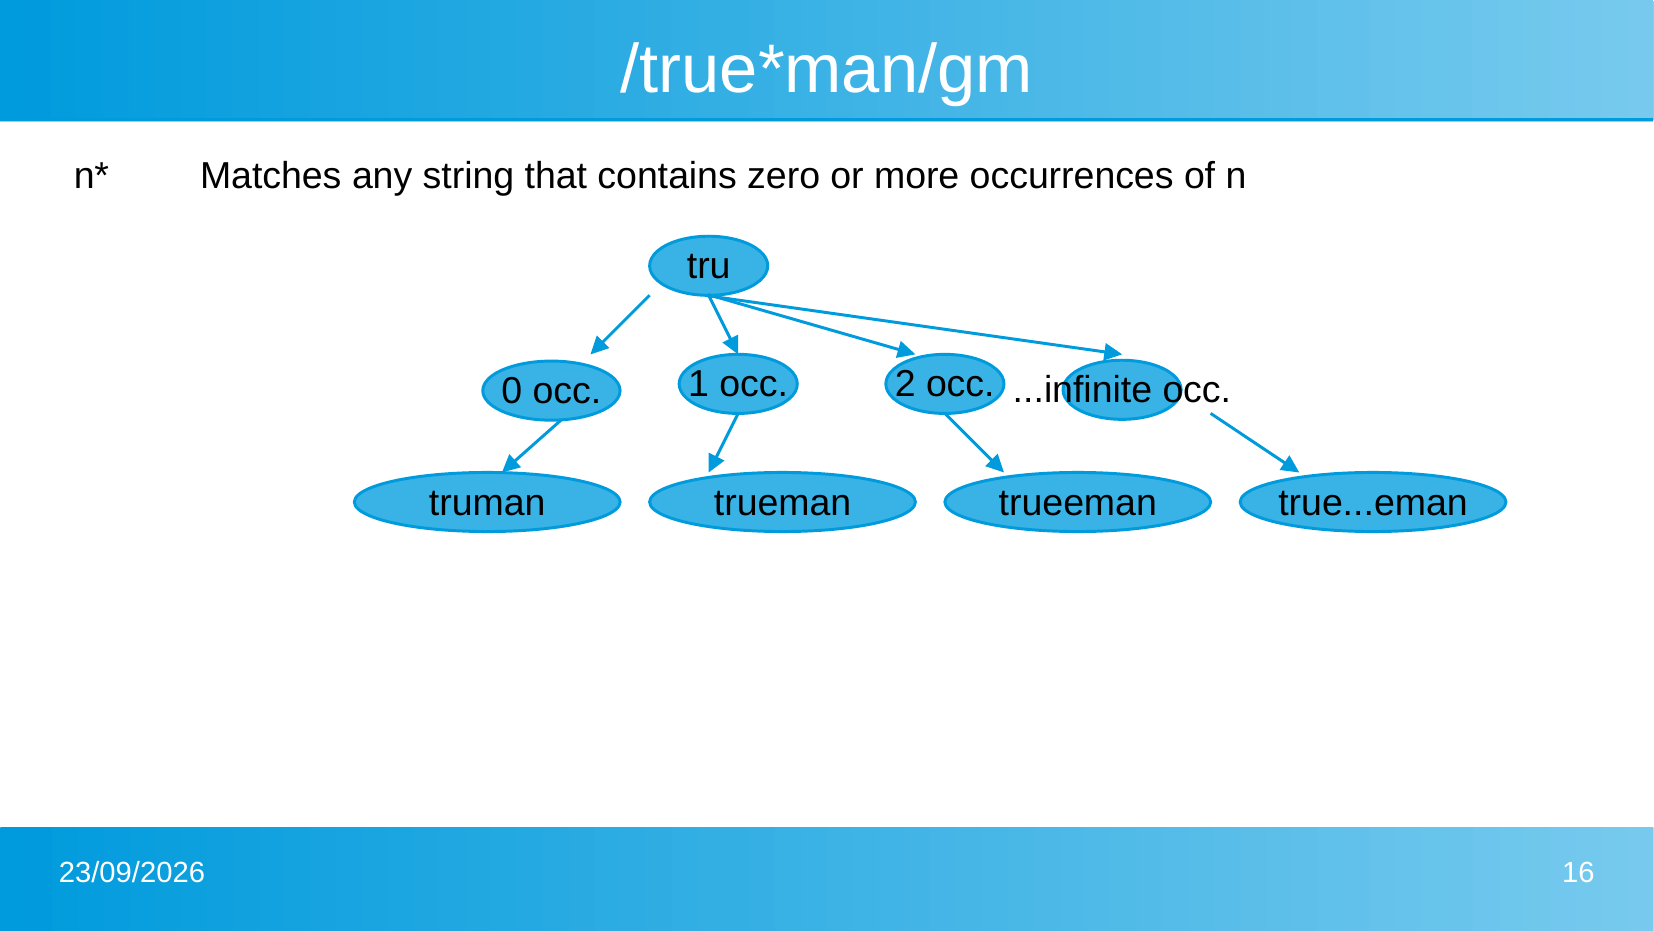

# /true*man/gm
n*	 Matches any string that contains zero or more occurrences of n
tru
1 occ.
2 occ.
...infinite occ.
0 occ.
truman
trueman
trueeman
true...eman
16